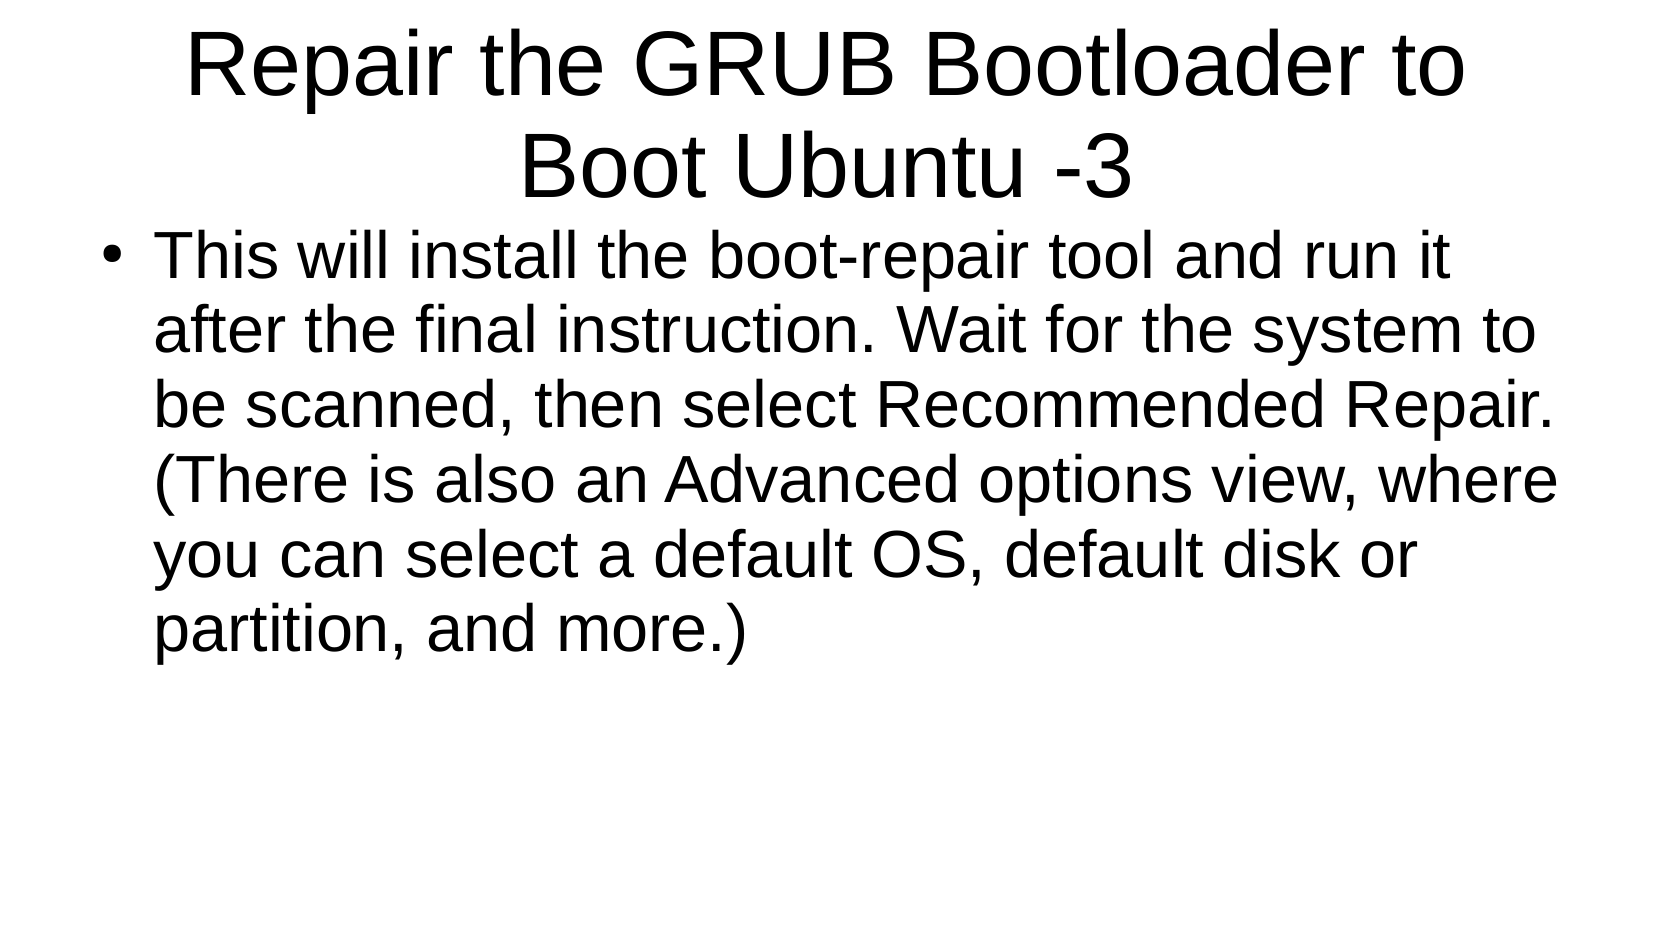

# Repair the GRUB Bootloader to Boot Ubuntu -3
This will install the boot-repair tool and run it after the final instruction. Wait for the system to be scanned, then select Recommended Repair. (There is also an Advanced options view, where you can select a default OS, default disk or partition, and more.)